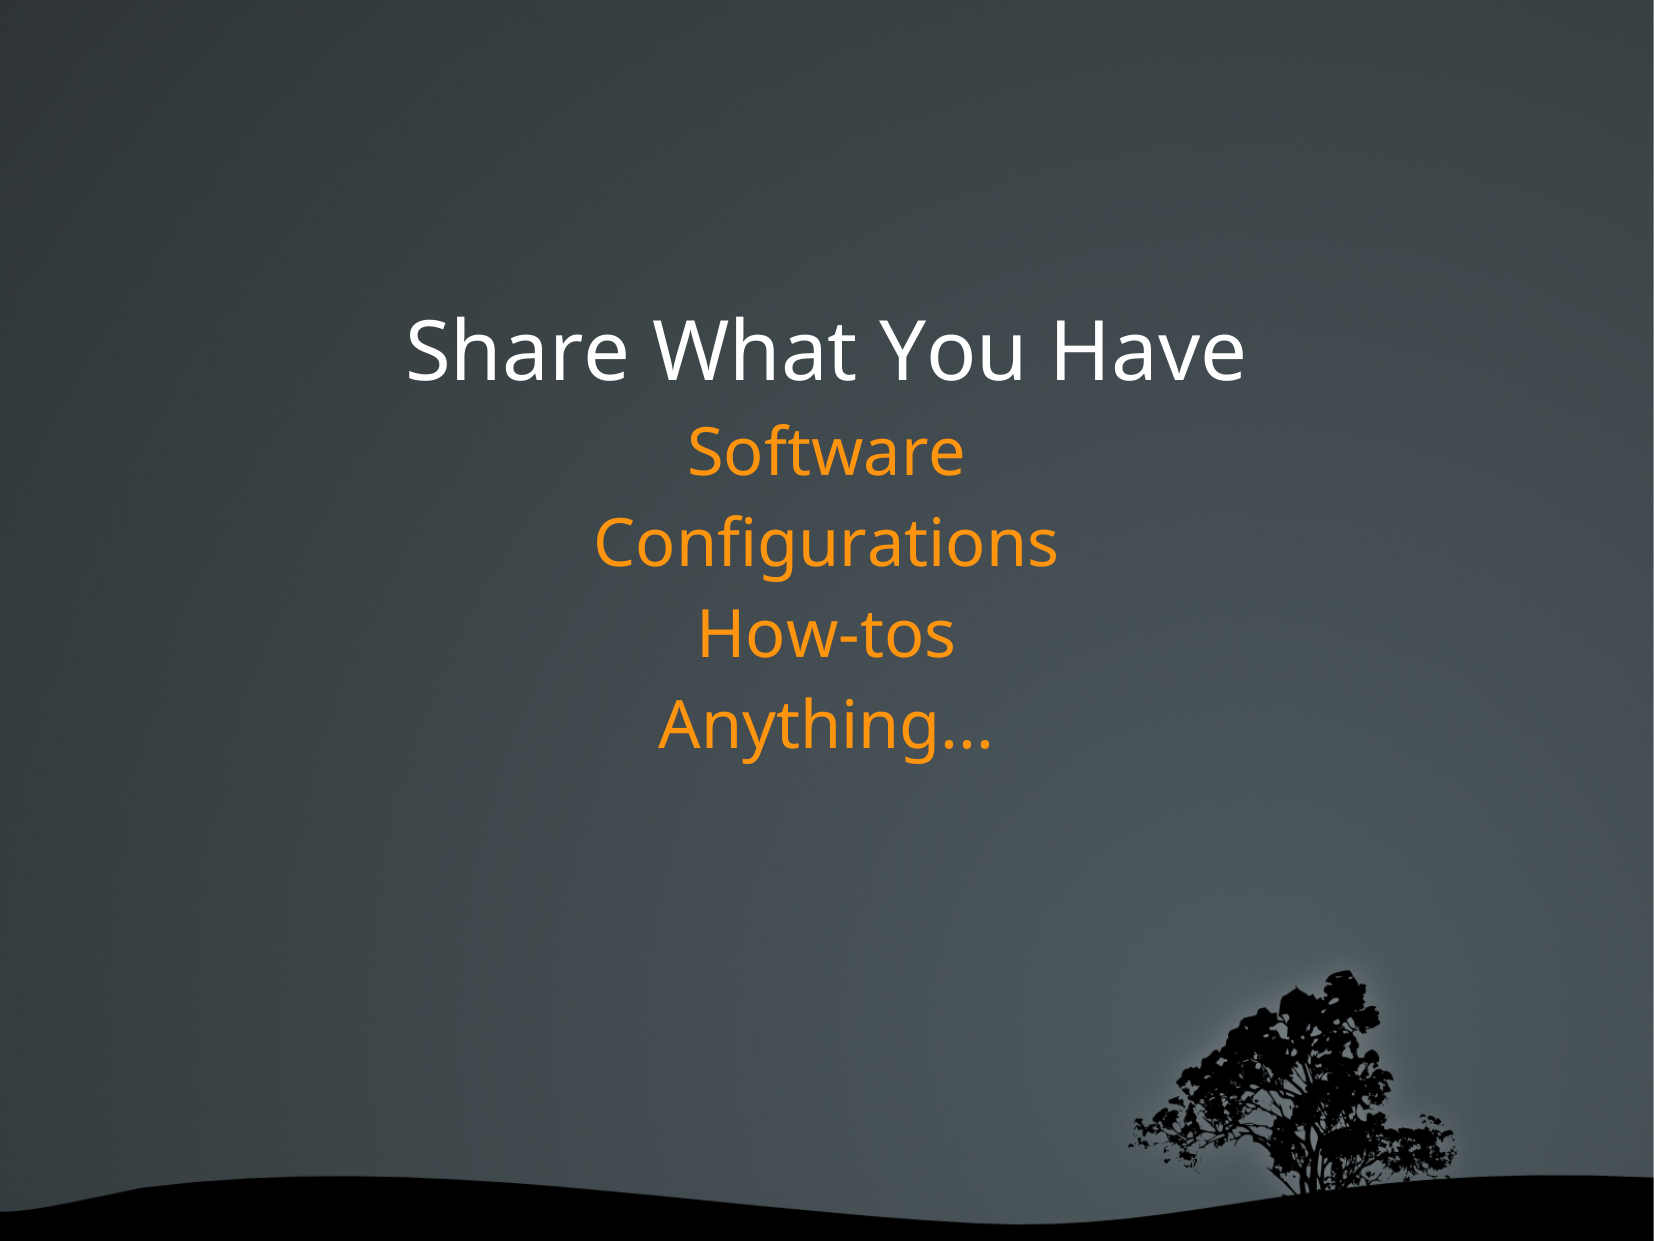

# Share What You Have
Software
Configurations
How-tos
Anything...